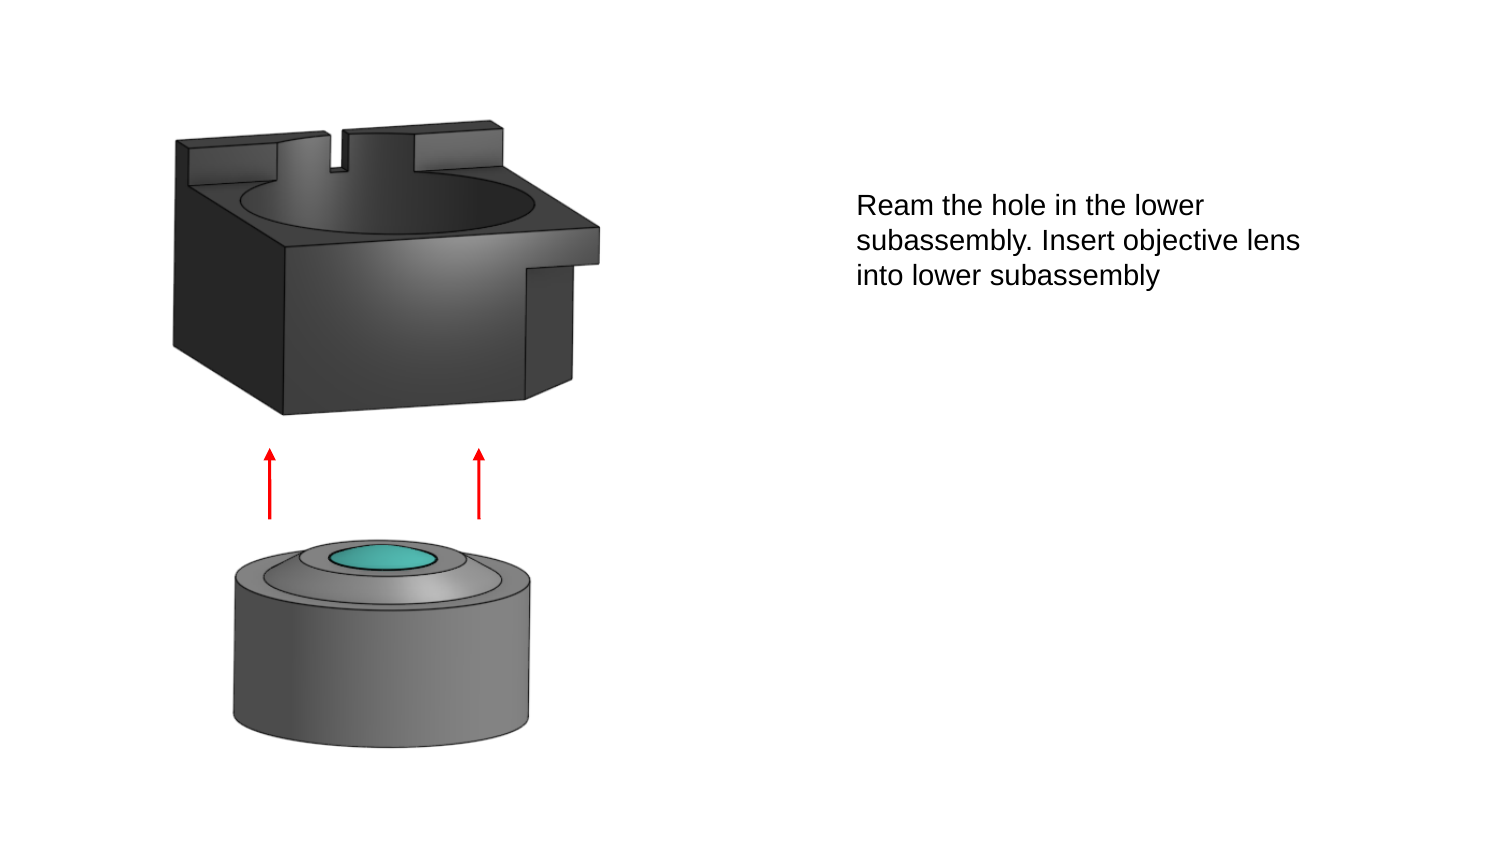

Ream the hole in the lower subassembly. Insert objective lens into lower subassembly